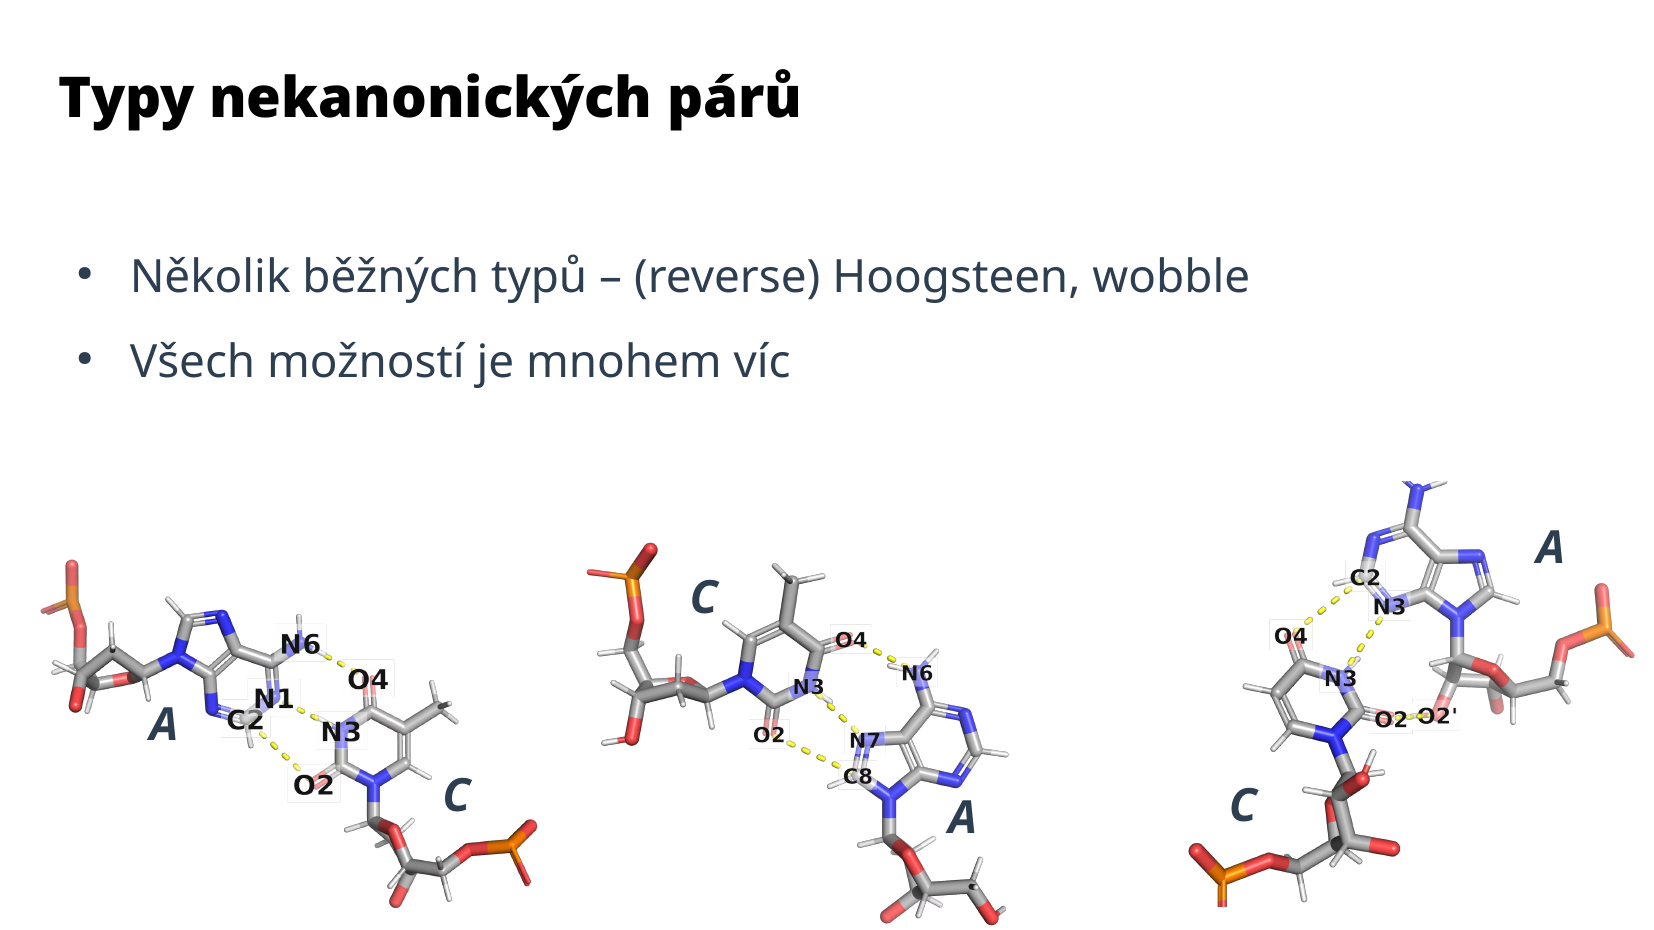

# Typy nekanonických párů
Několik běžných typů – (reverse) Hoogsteen, wobble
Všech možností je mnohem víc
A
C
A
C
C
A